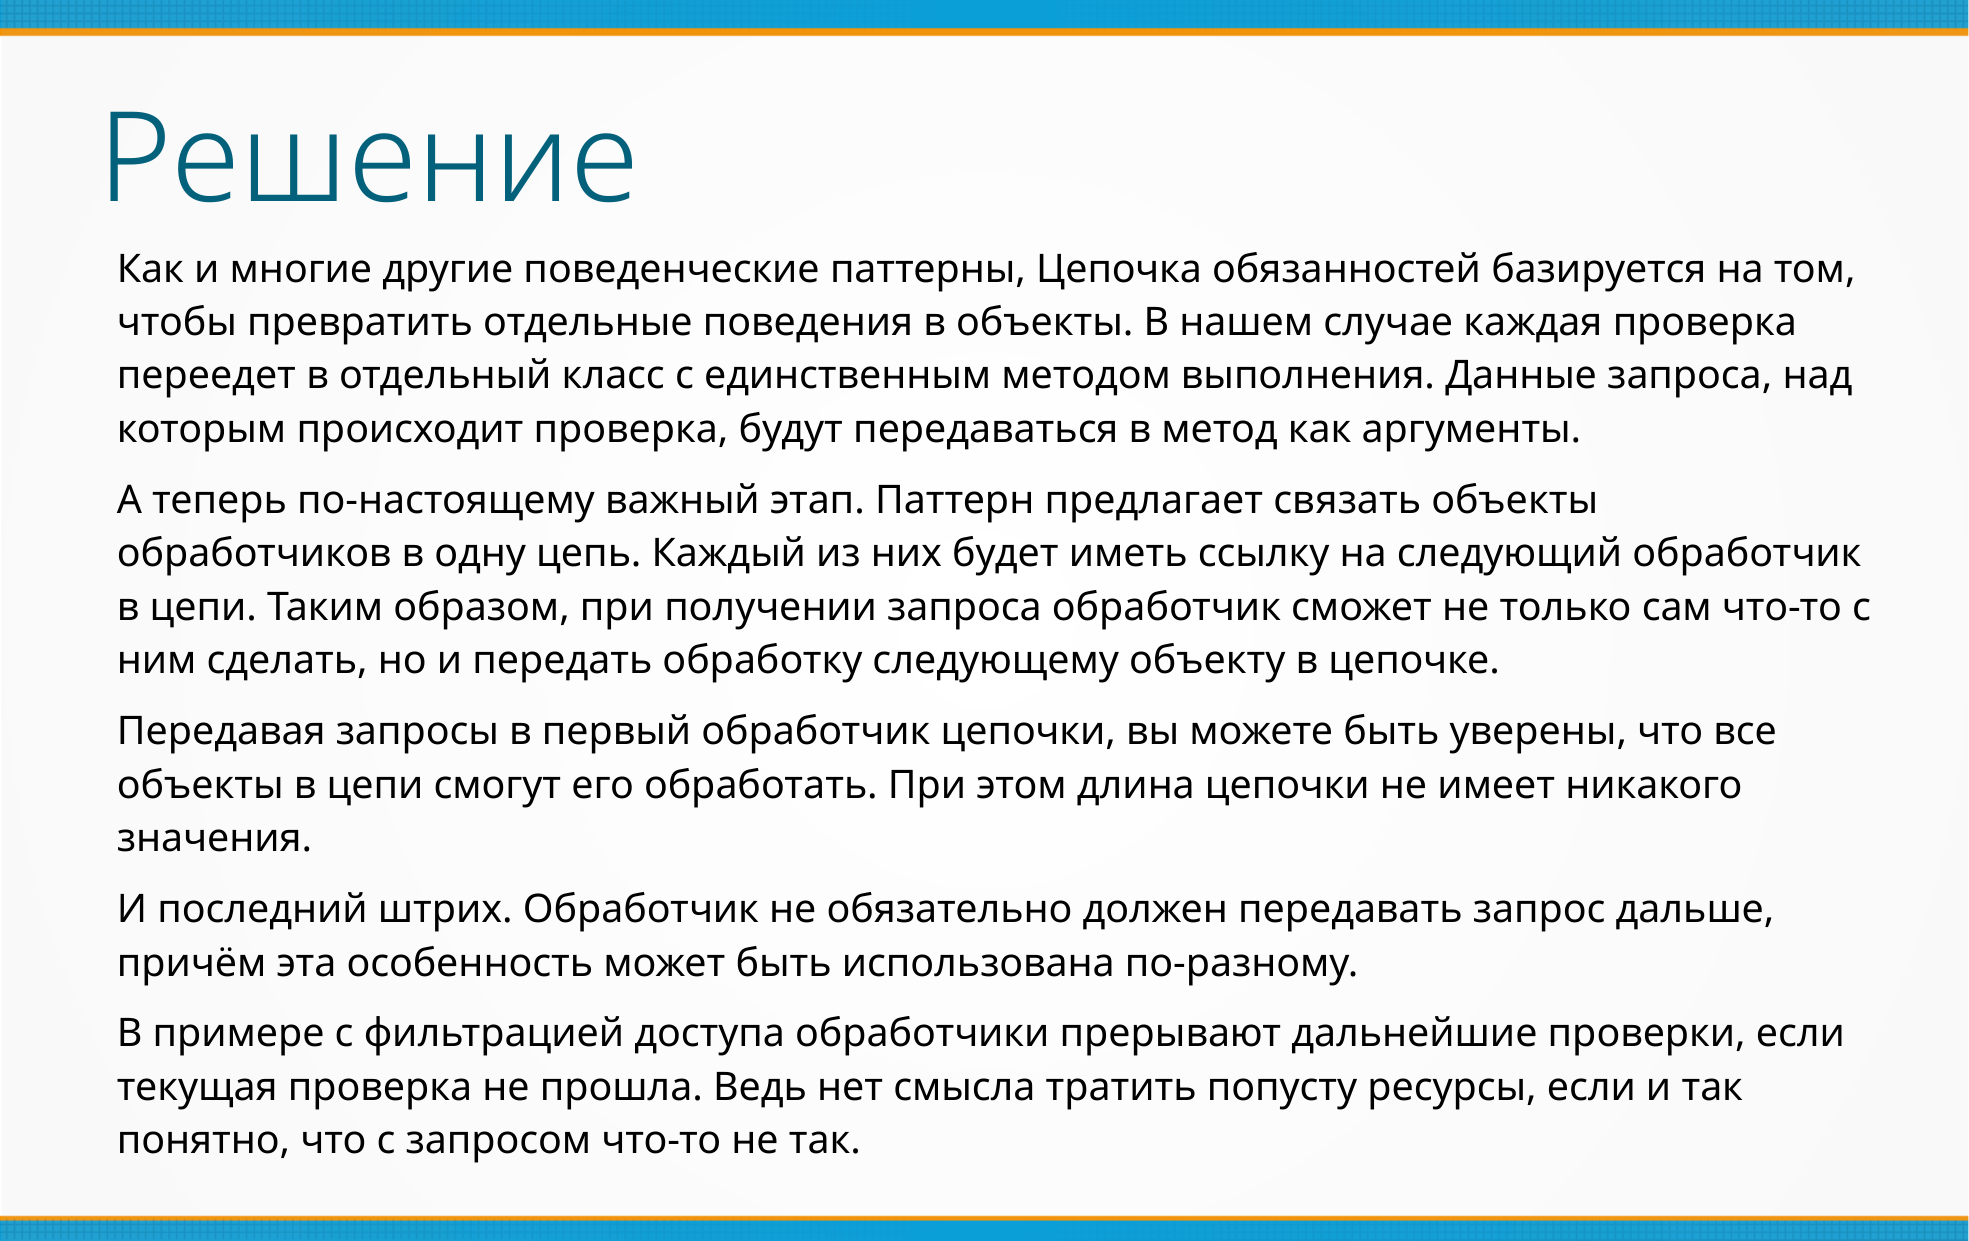

# Решение
Как и многие другие поведенческие паттерны, Цепочка обязанностей базируется на том, чтобы превратить отдельные поведения в объекты. В нашем случае каждая проверка переедет в отдельный класс с единственным методом выполнения. Данные запроса, над которым происходит проверка, будут передаваться в метод как аргументы.
А теперь по-настоящему важный этап. Паттерн предлагает связать объекты обработчиков в одну цепь. Каждый из них будет иметь ссылку на следующий обработчик в цепи. Таким образом, при получении запроса обработчик сможет не только сам что-то с ним сделать, но и передать обработку следующему объекту в цепочке.
Передавая запросы в первый обработчик цепочки, вы можете быть уверены, что все объекты в цепи смогут его обработать. При этом длина цепочки не имеет никакого значения.
И последний штрих. Обработчик не обязательно должен передавать запрос дальше, причём эта особенность может быть использована по-разному.
В примере с фильтрацией доступа обработчики прерывают дальнейшие проверки, если текущая проверка не прошла. Ведь нет смысла тратить попусту ресурсы, если и так понятно, что с запросом что-то не так.